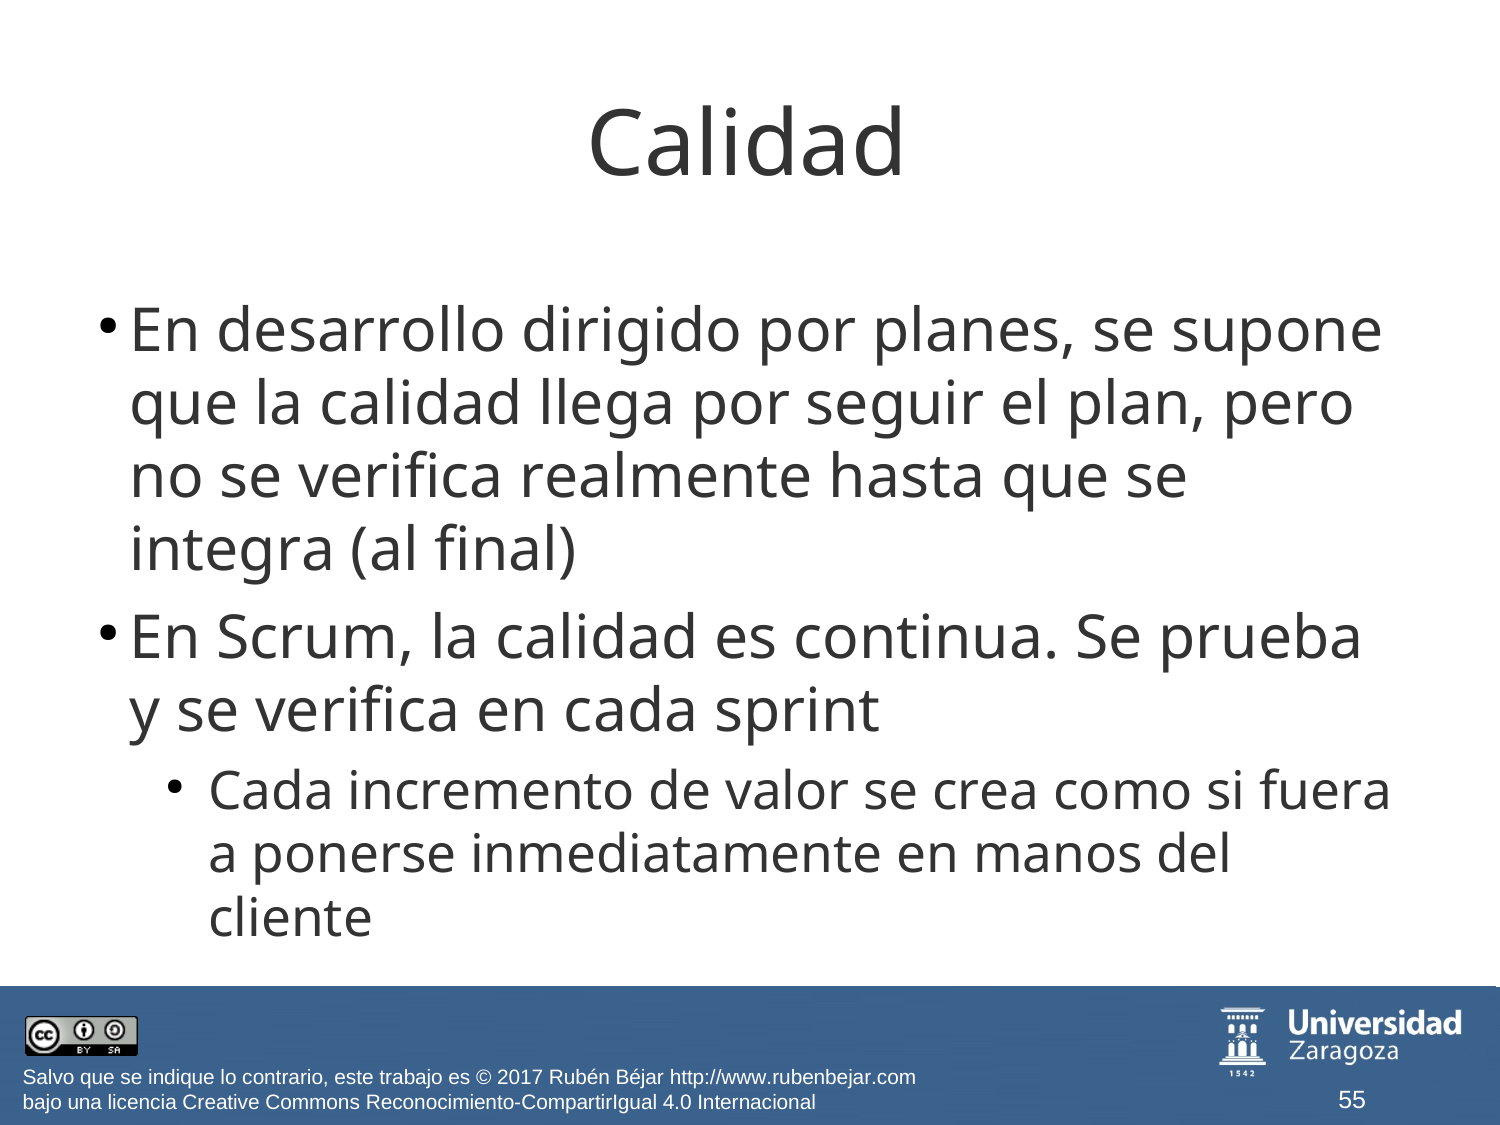

# Calidad
En desarrollo dirigido por planes, se supone que la calidad llega por seguir el plan, pero no se verifica realmente hasta que se integra (al final)
En Scrum, la calidad es continua. Se prueba y se verifica en cada sprint
Cada incremento de valor se crea como si fuera a ponerse inmediatamente en manos del cliente